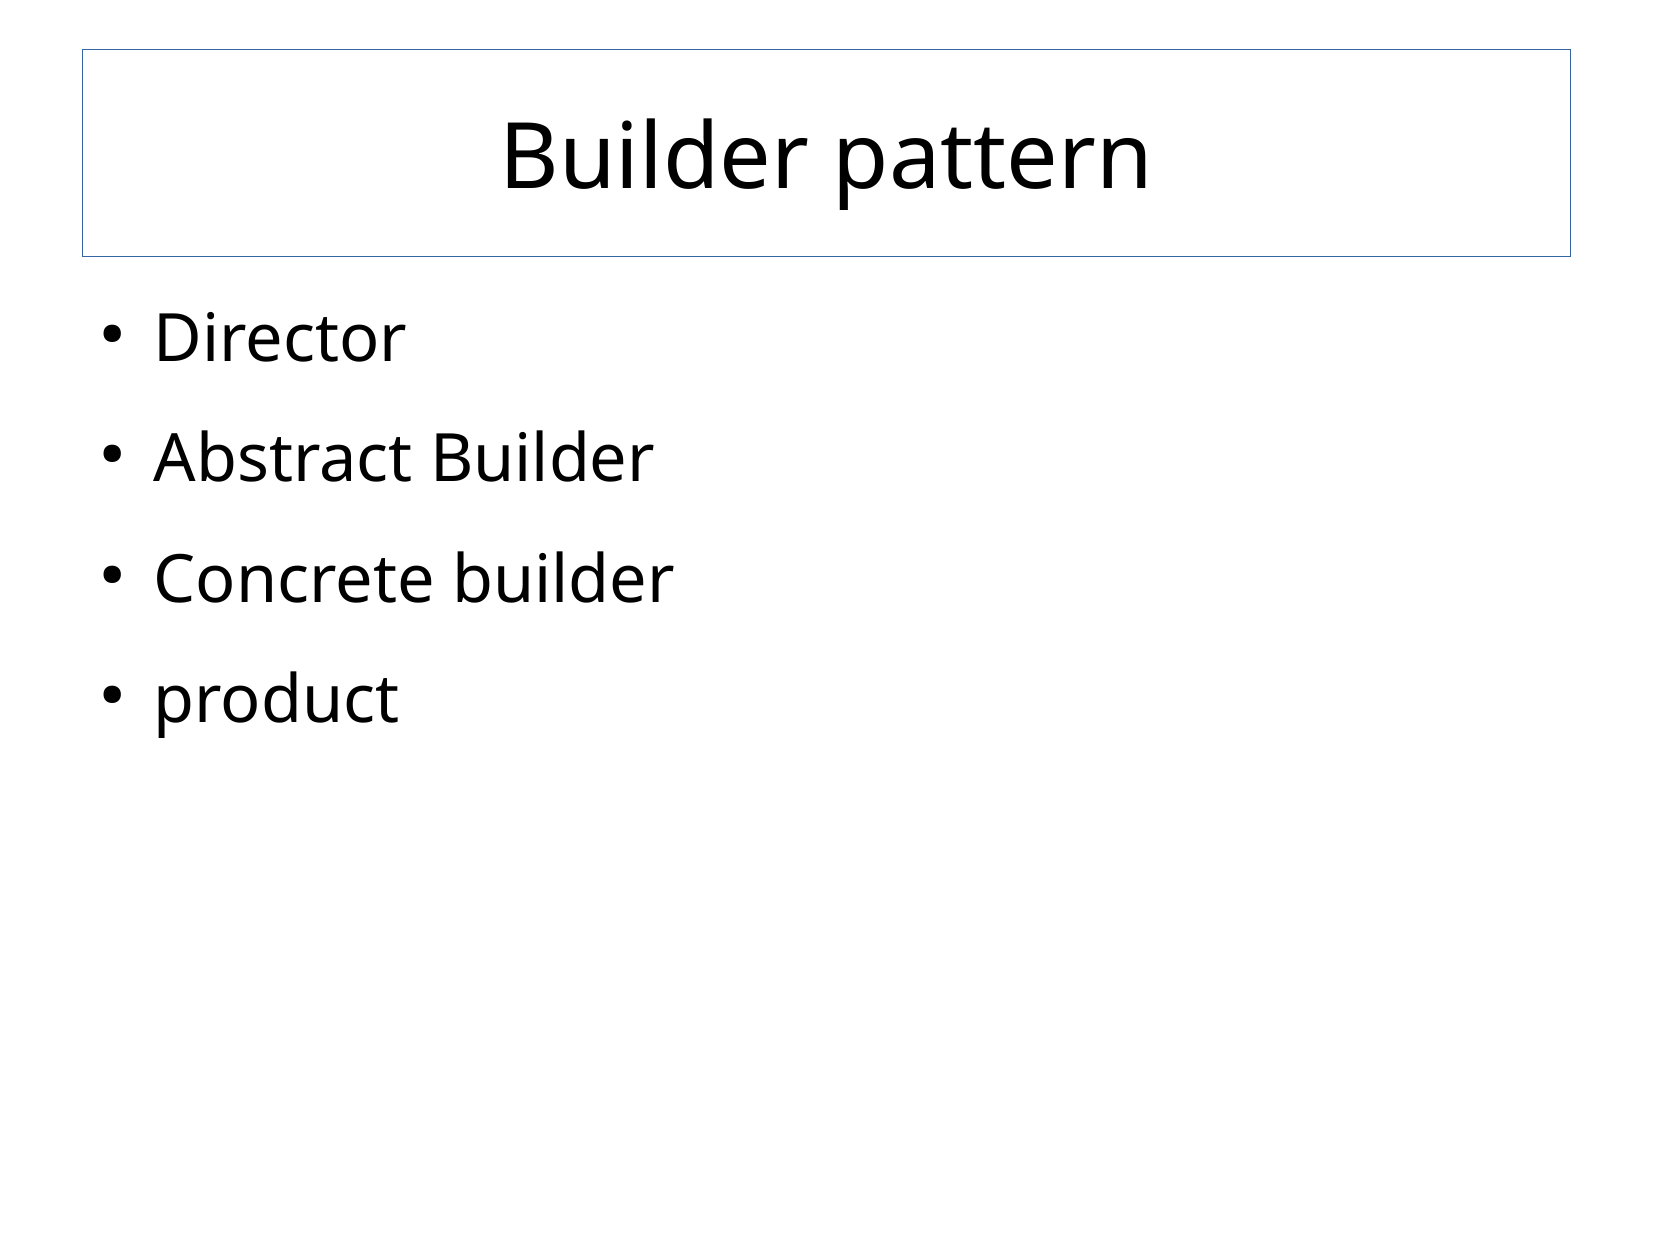

# Builder pattern
Director
Abstract Builder
Concrete builder
product